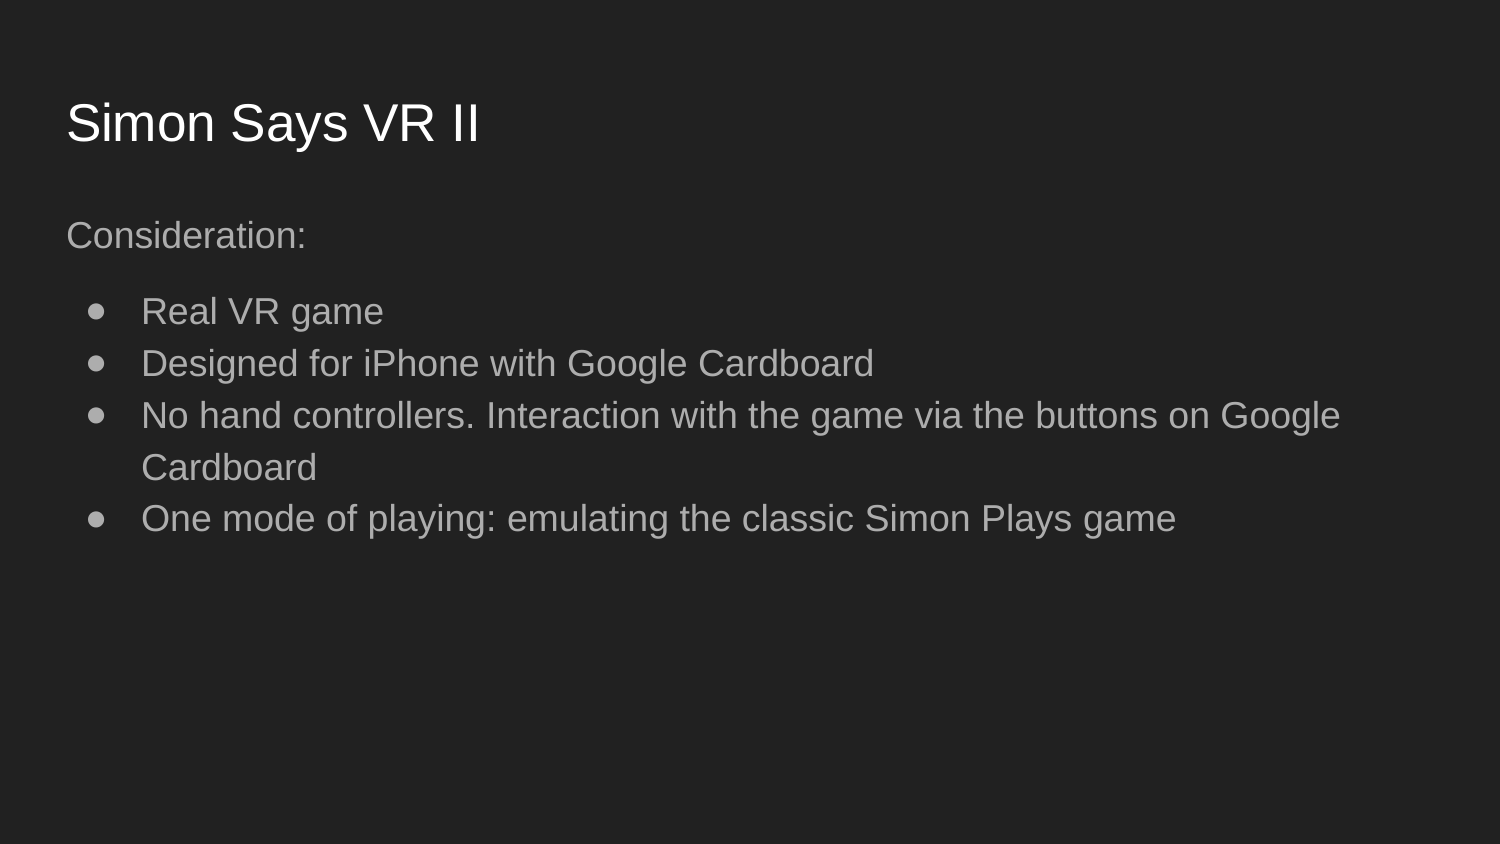

# Simon Says VR II
Consideration:
Real VR game
Designed for iPhone with Google Cardboard
No hand controllers. Interaction with the game via the buttons on Google Cardboard
One mode of playing: emulating the classic Simon Plays game